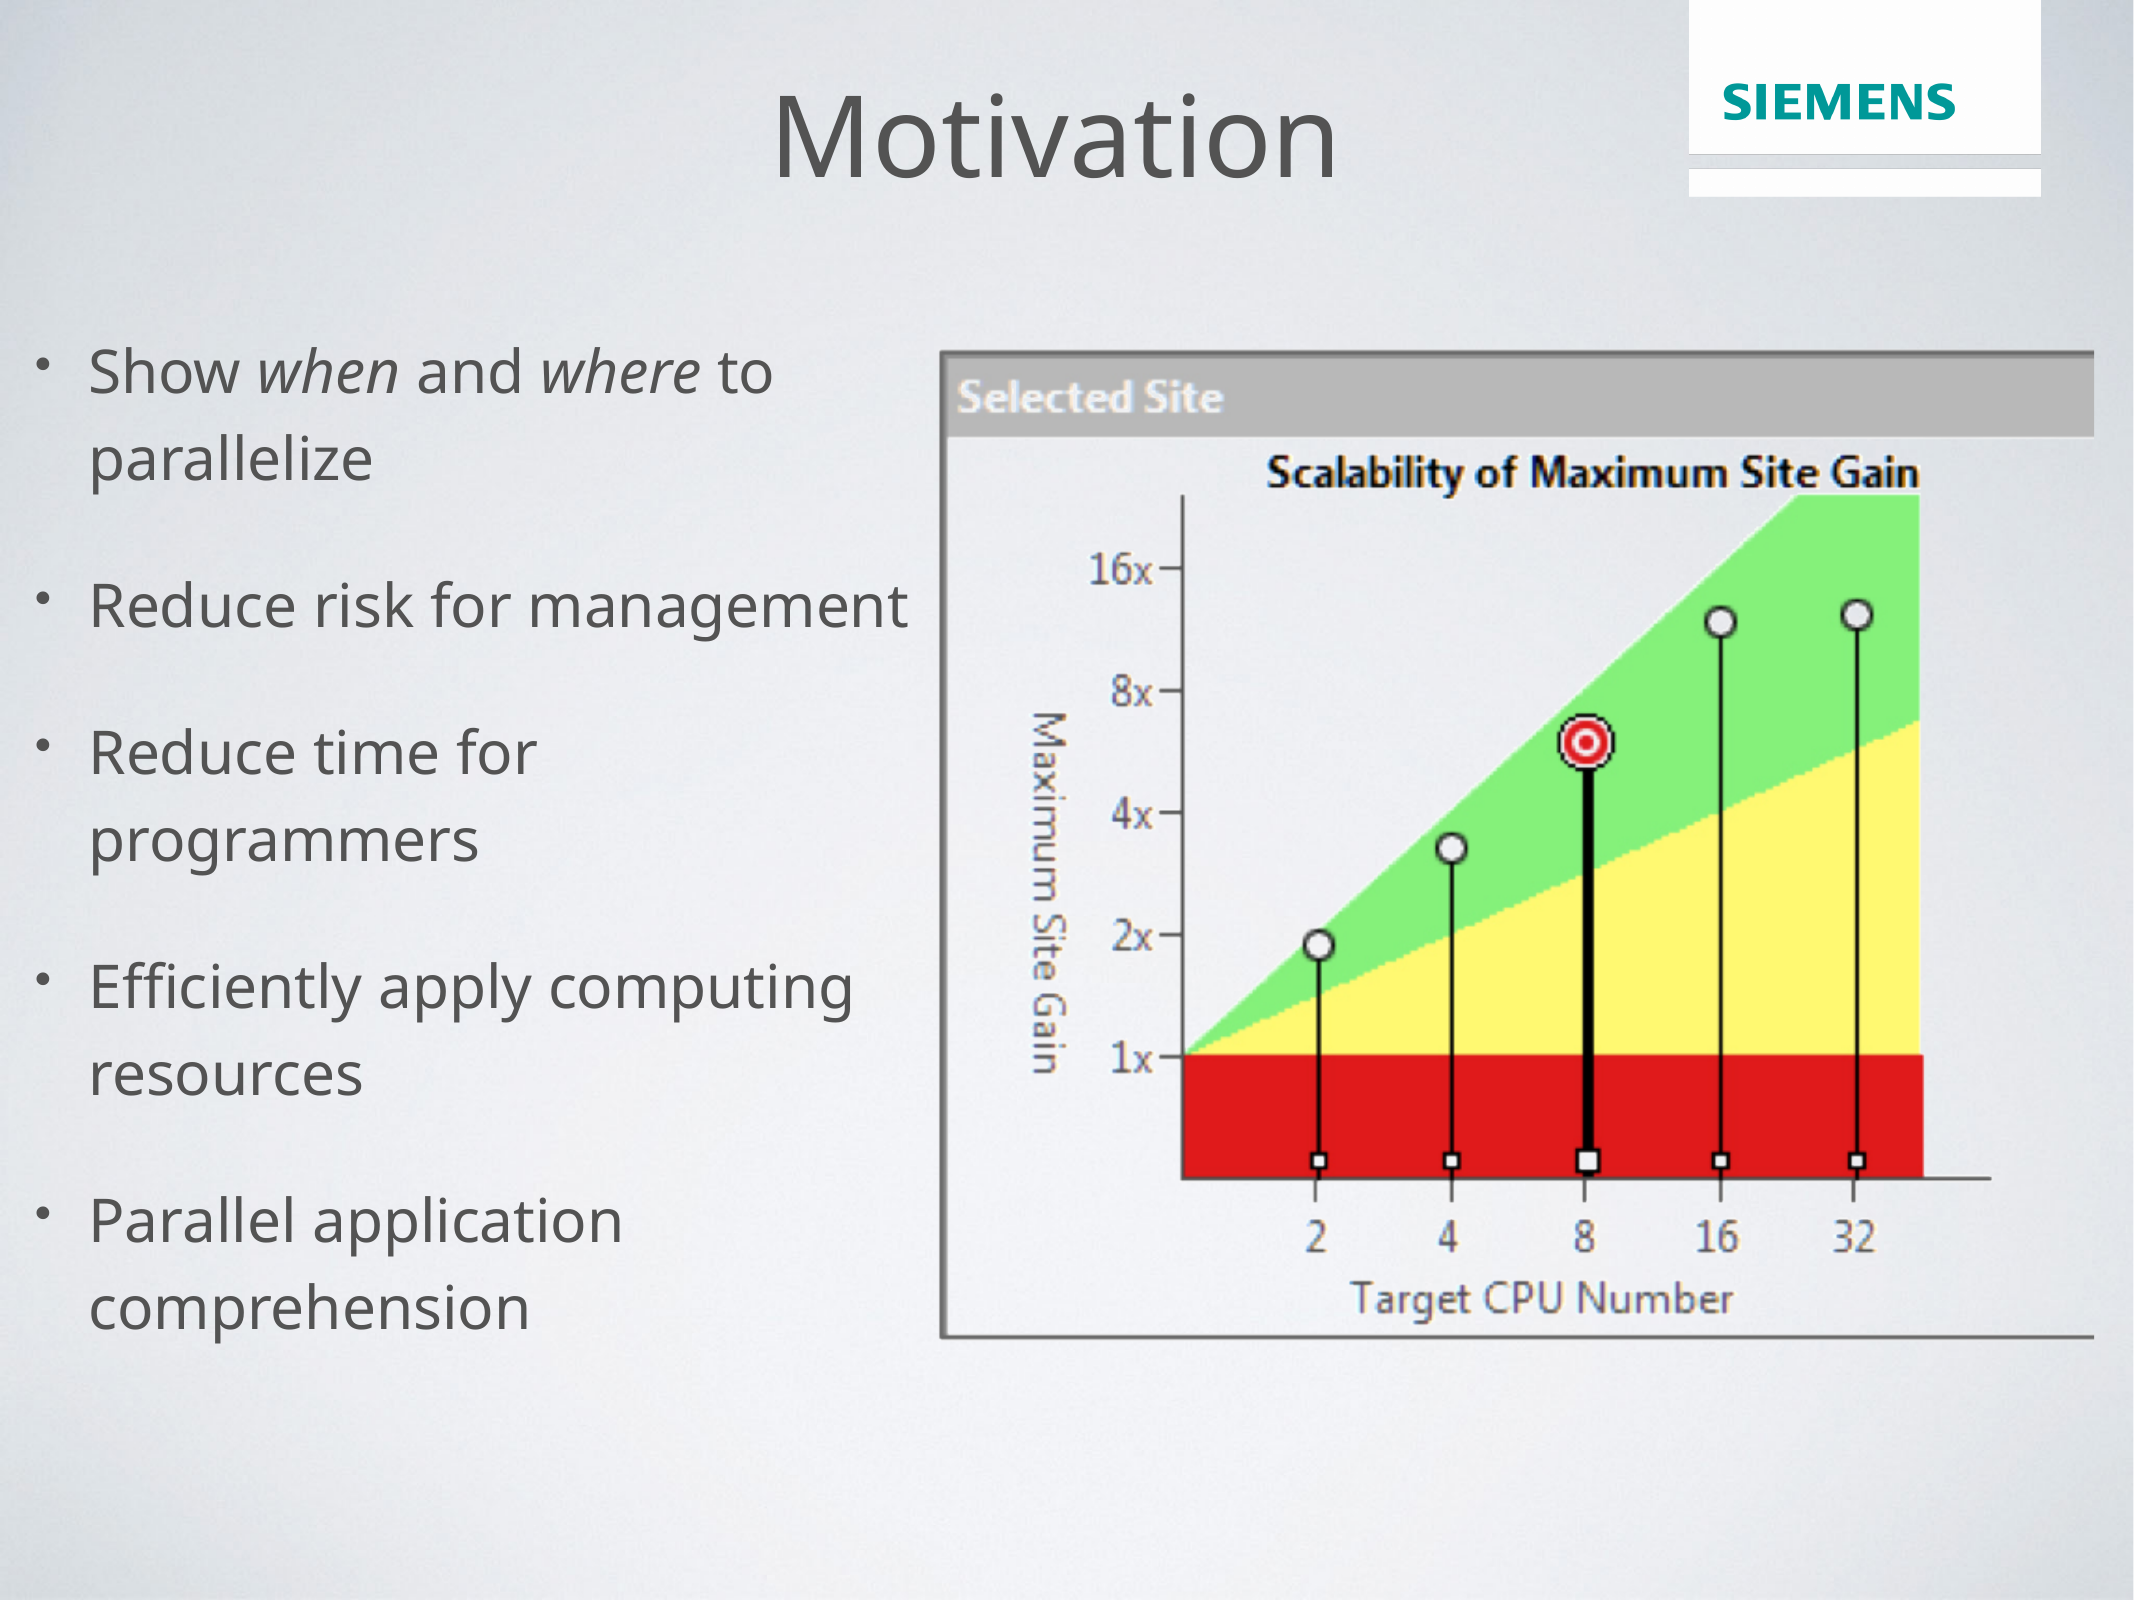

Motivation
# Show when and where to parallelize
Reduce risk for management
Reduce time for programmers
Efficiently apply computing resources
Parallel application comprehension